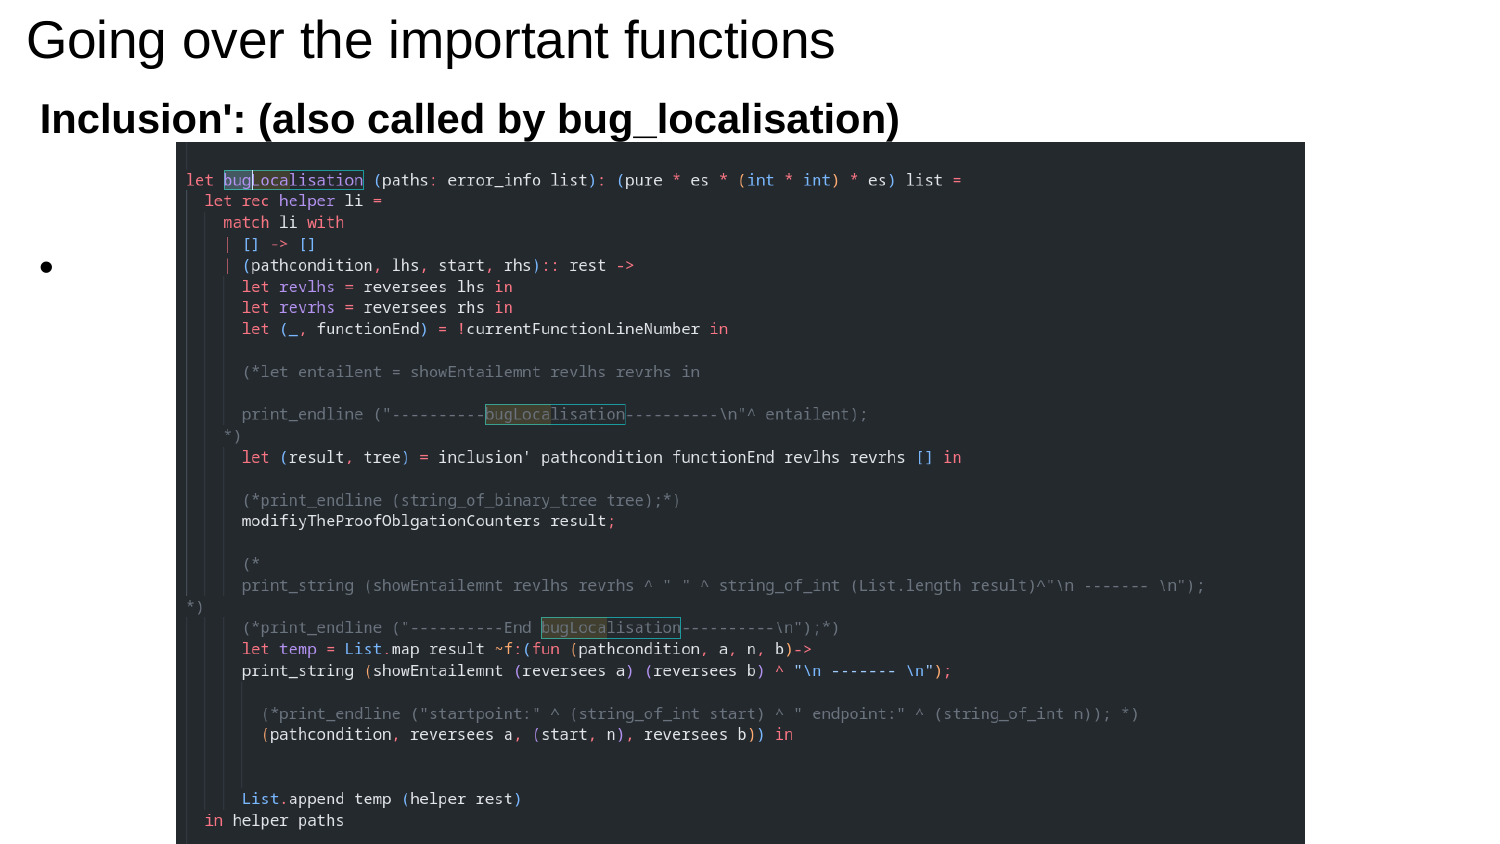

# Going over the important functions
Inclusion': (also called by bug_localisation)